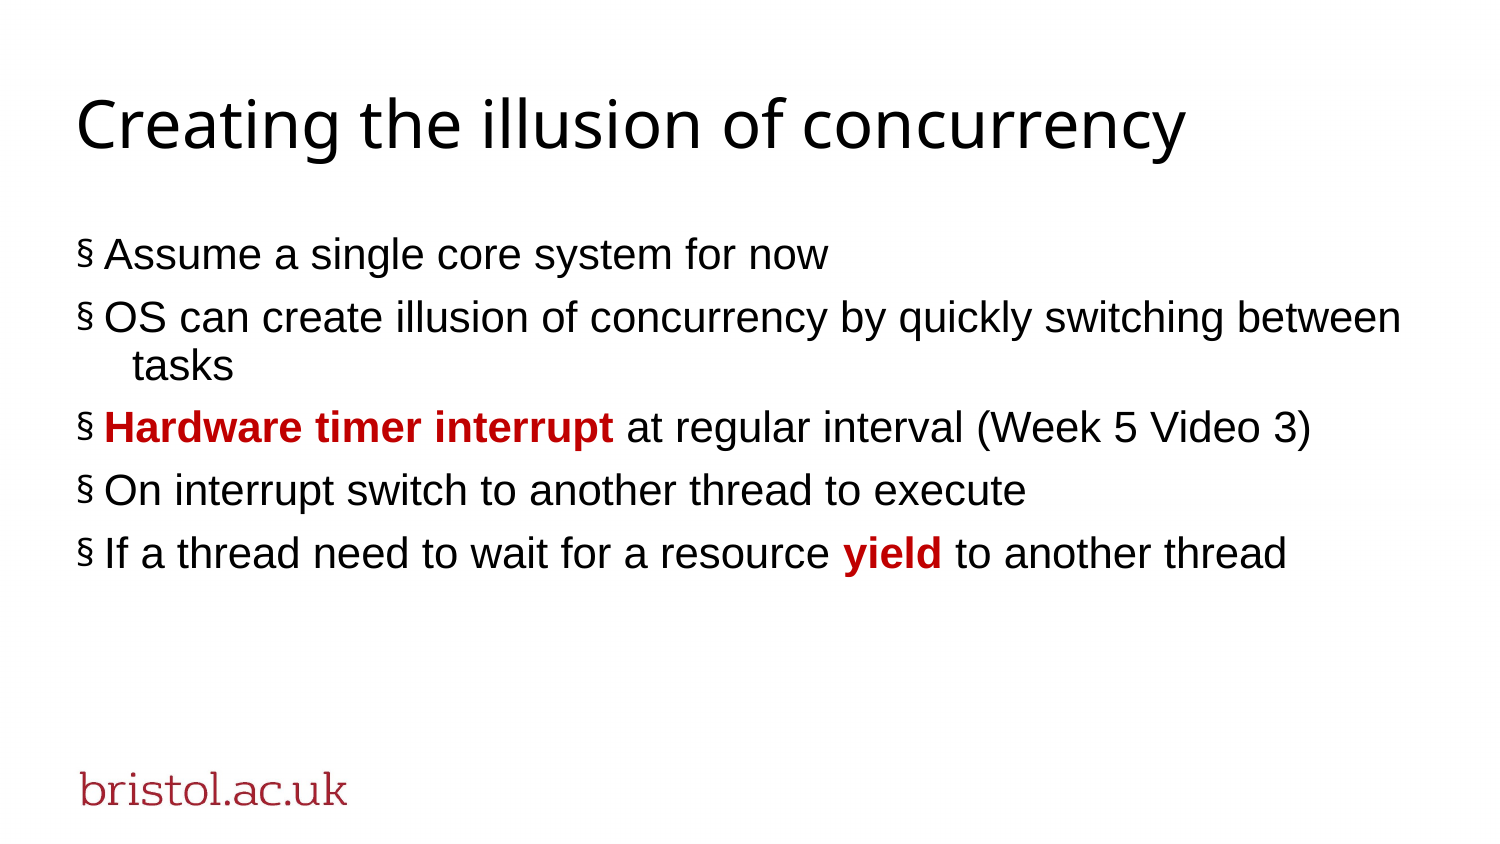

# Creating the illusion of concurrency
Assume a single core system for now
OS can create illusion of concurrency by quickly switching between tasks
Hardware timer interrupt at regular interval (Week 5 Video 3)
On interrupt switch to another thread to execute
If a thread need to wait for a resource yield to another thread